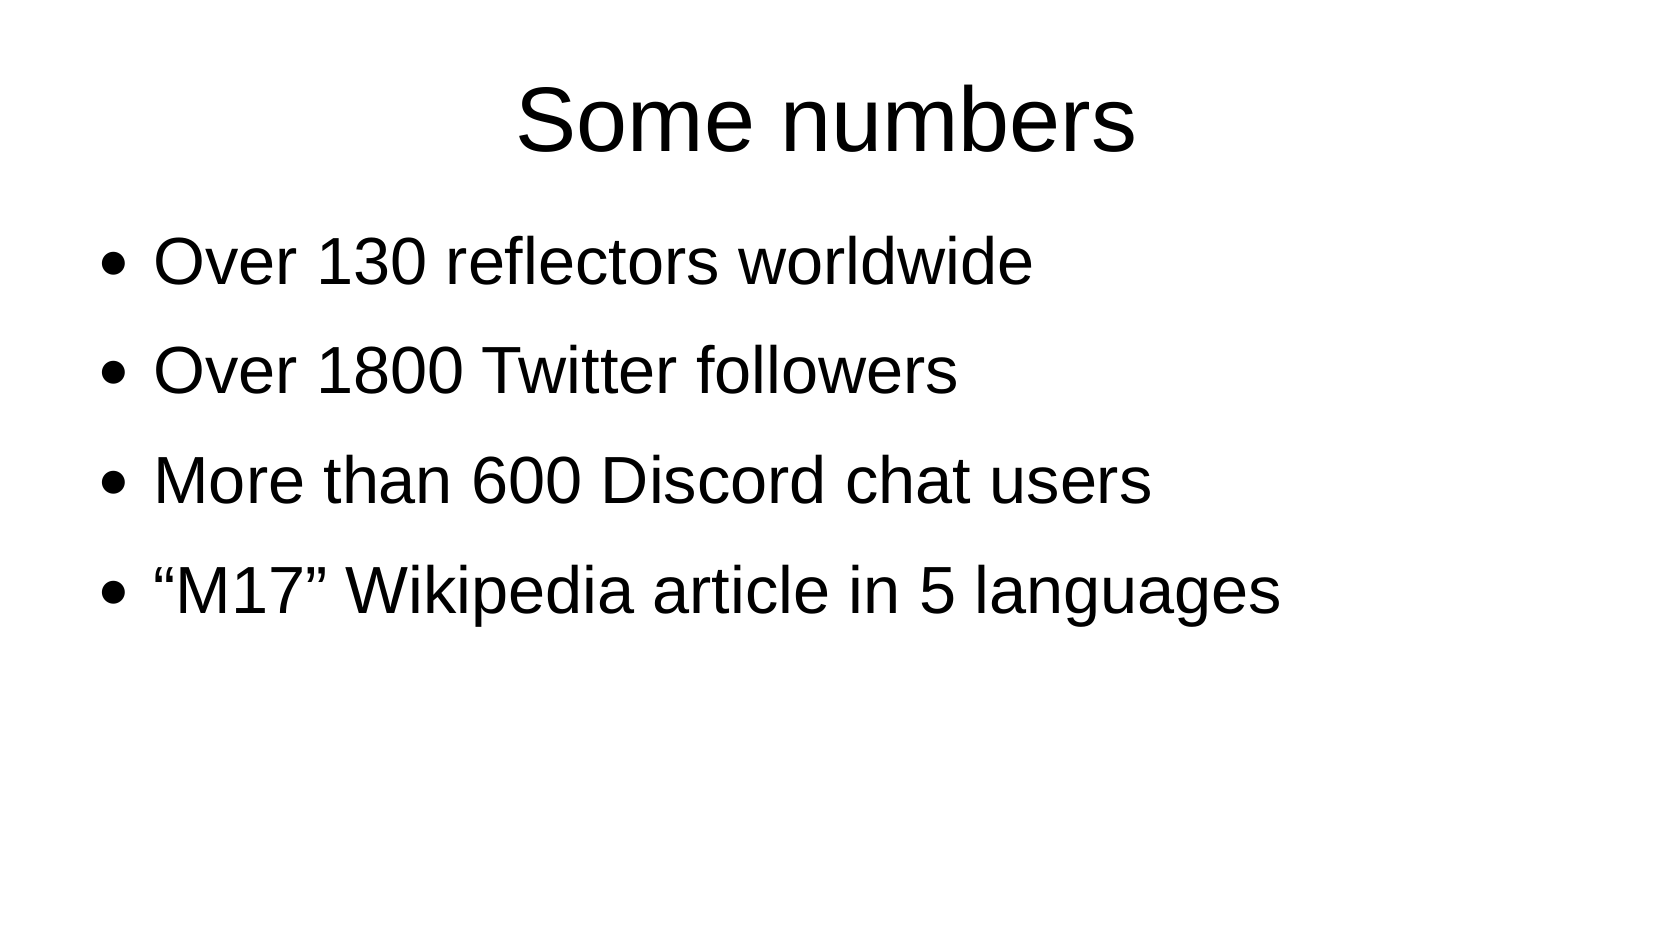

Some numbers
Over 130 reflectors worldwide
Over 1800 Twitter followers
More than 600 Discord chat users
“M17” Wikipedia article in 5 languages